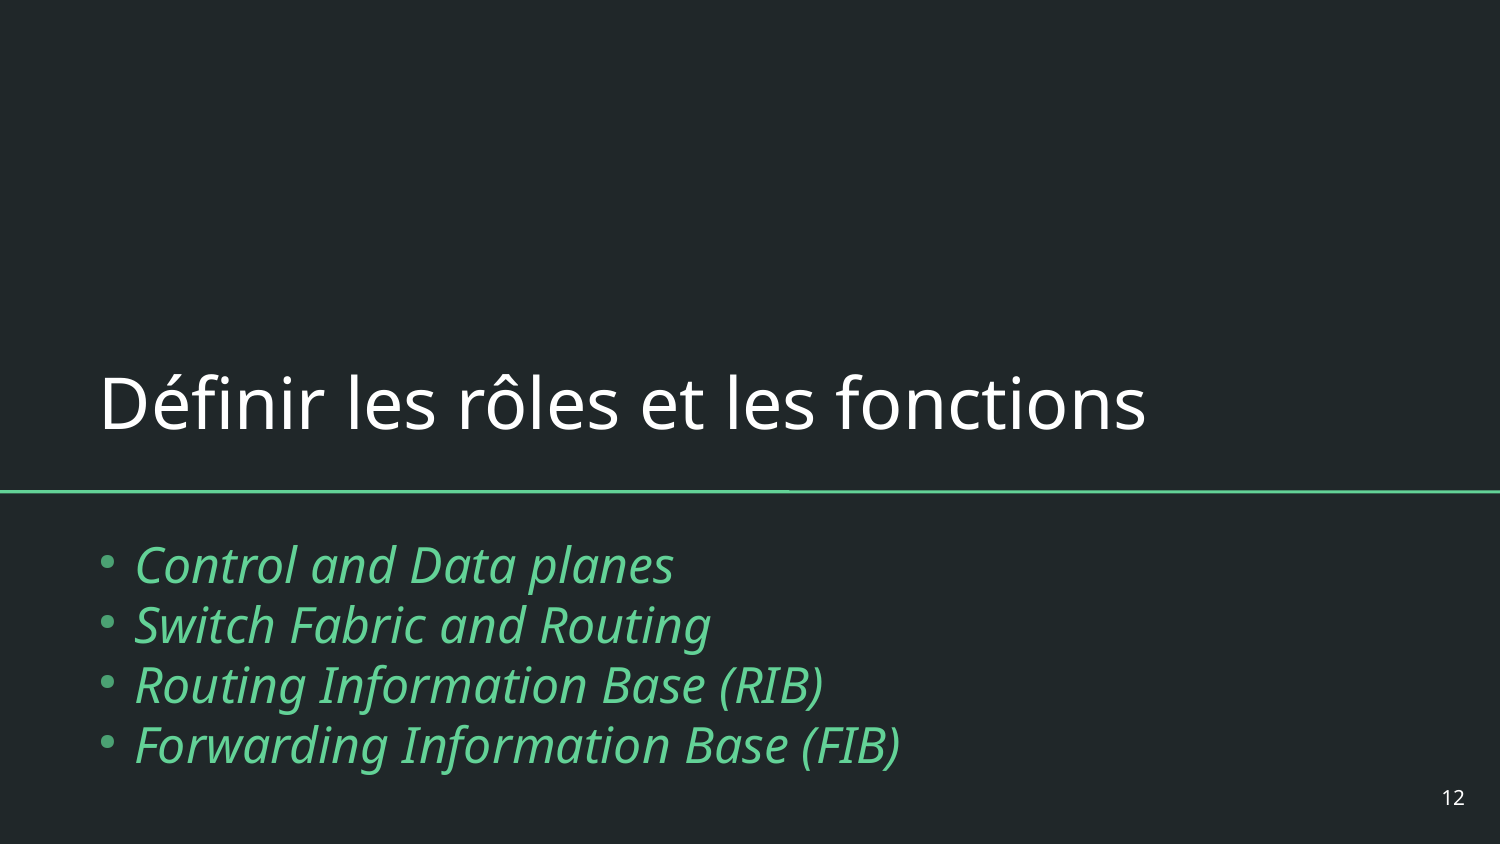

# Définir les rôles et les fonctions
Control and Data planes
Switch Fabric and Routing
Routing Information Base (RIB)
Forwarding Information Base (FIB)